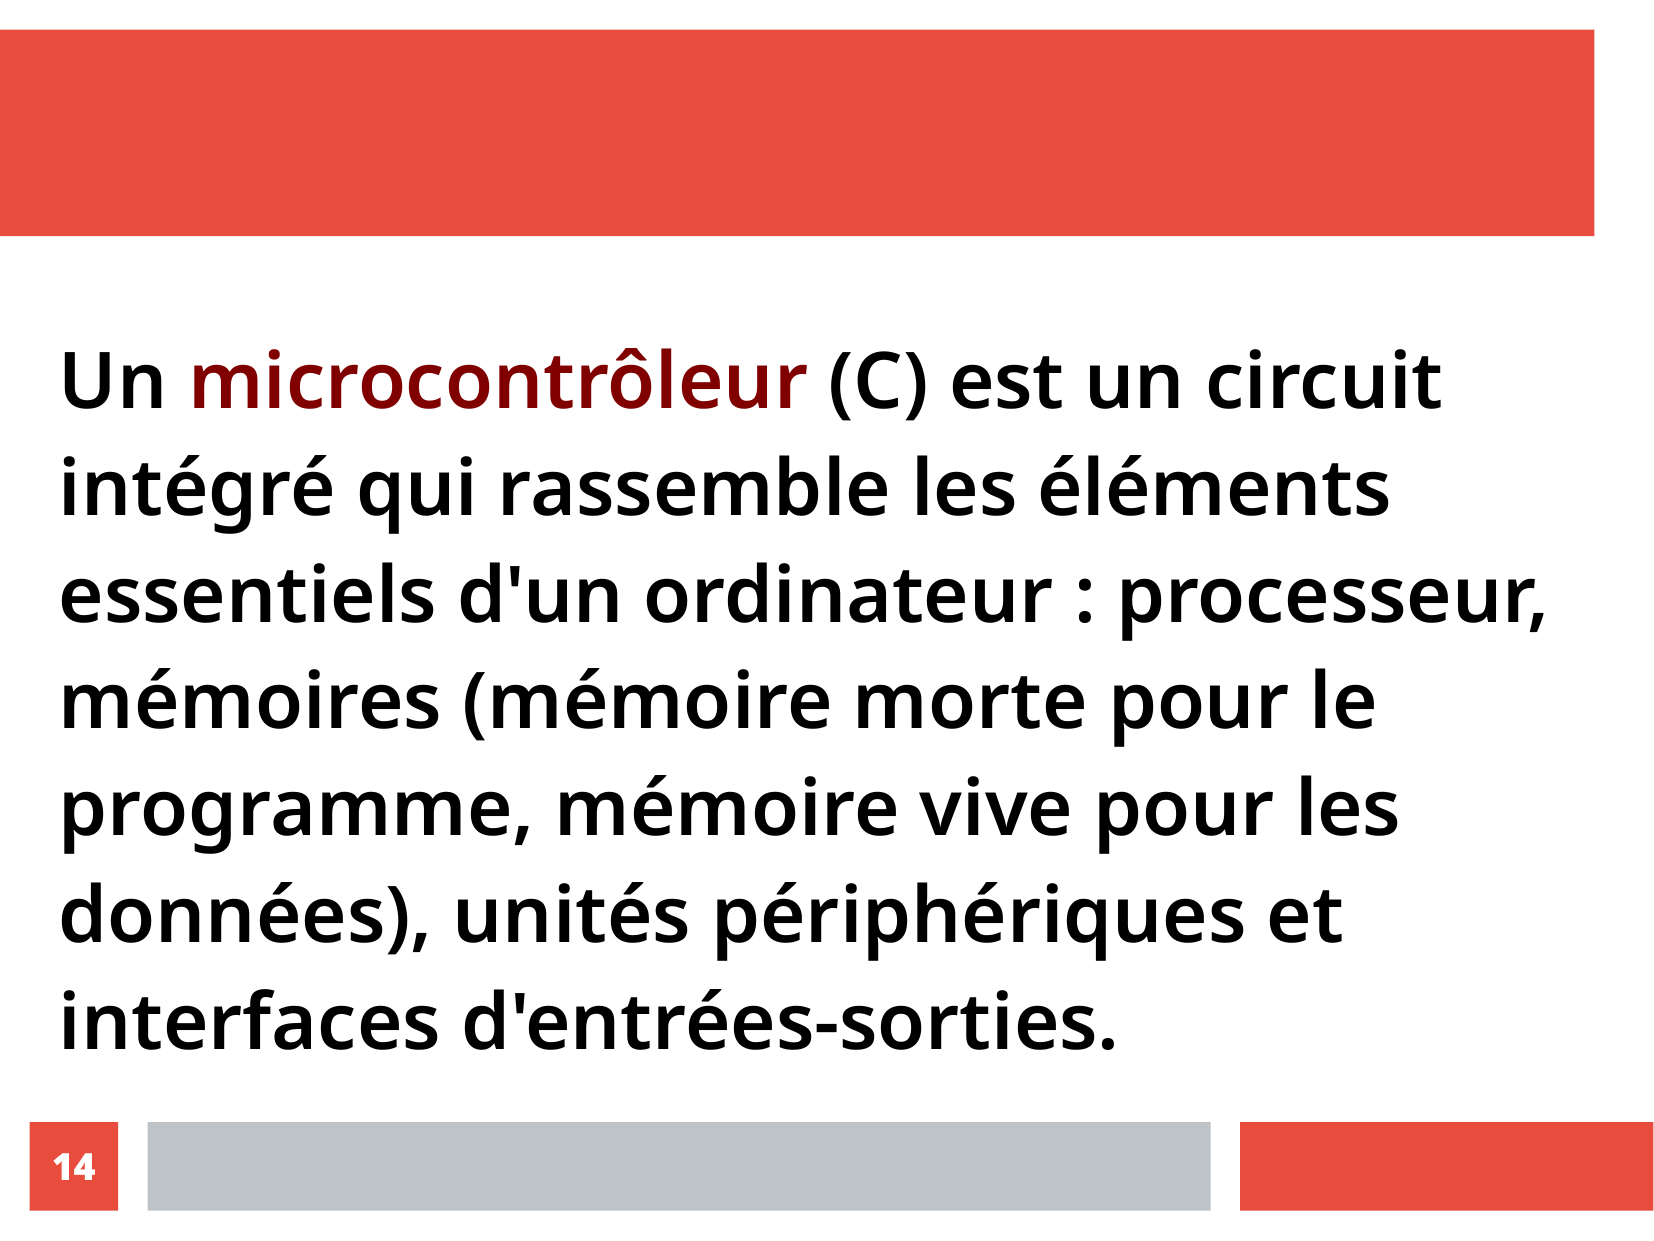

#
Un microcontrôleur (C) est un circuit intégré qui rassemble les éléments essentiels d'un ordinateur : processeur, mémoires (mémoire morte pour le programme, mémoire vive pour les données), unités périphériques et interfaces d'entrées-sorties.
14